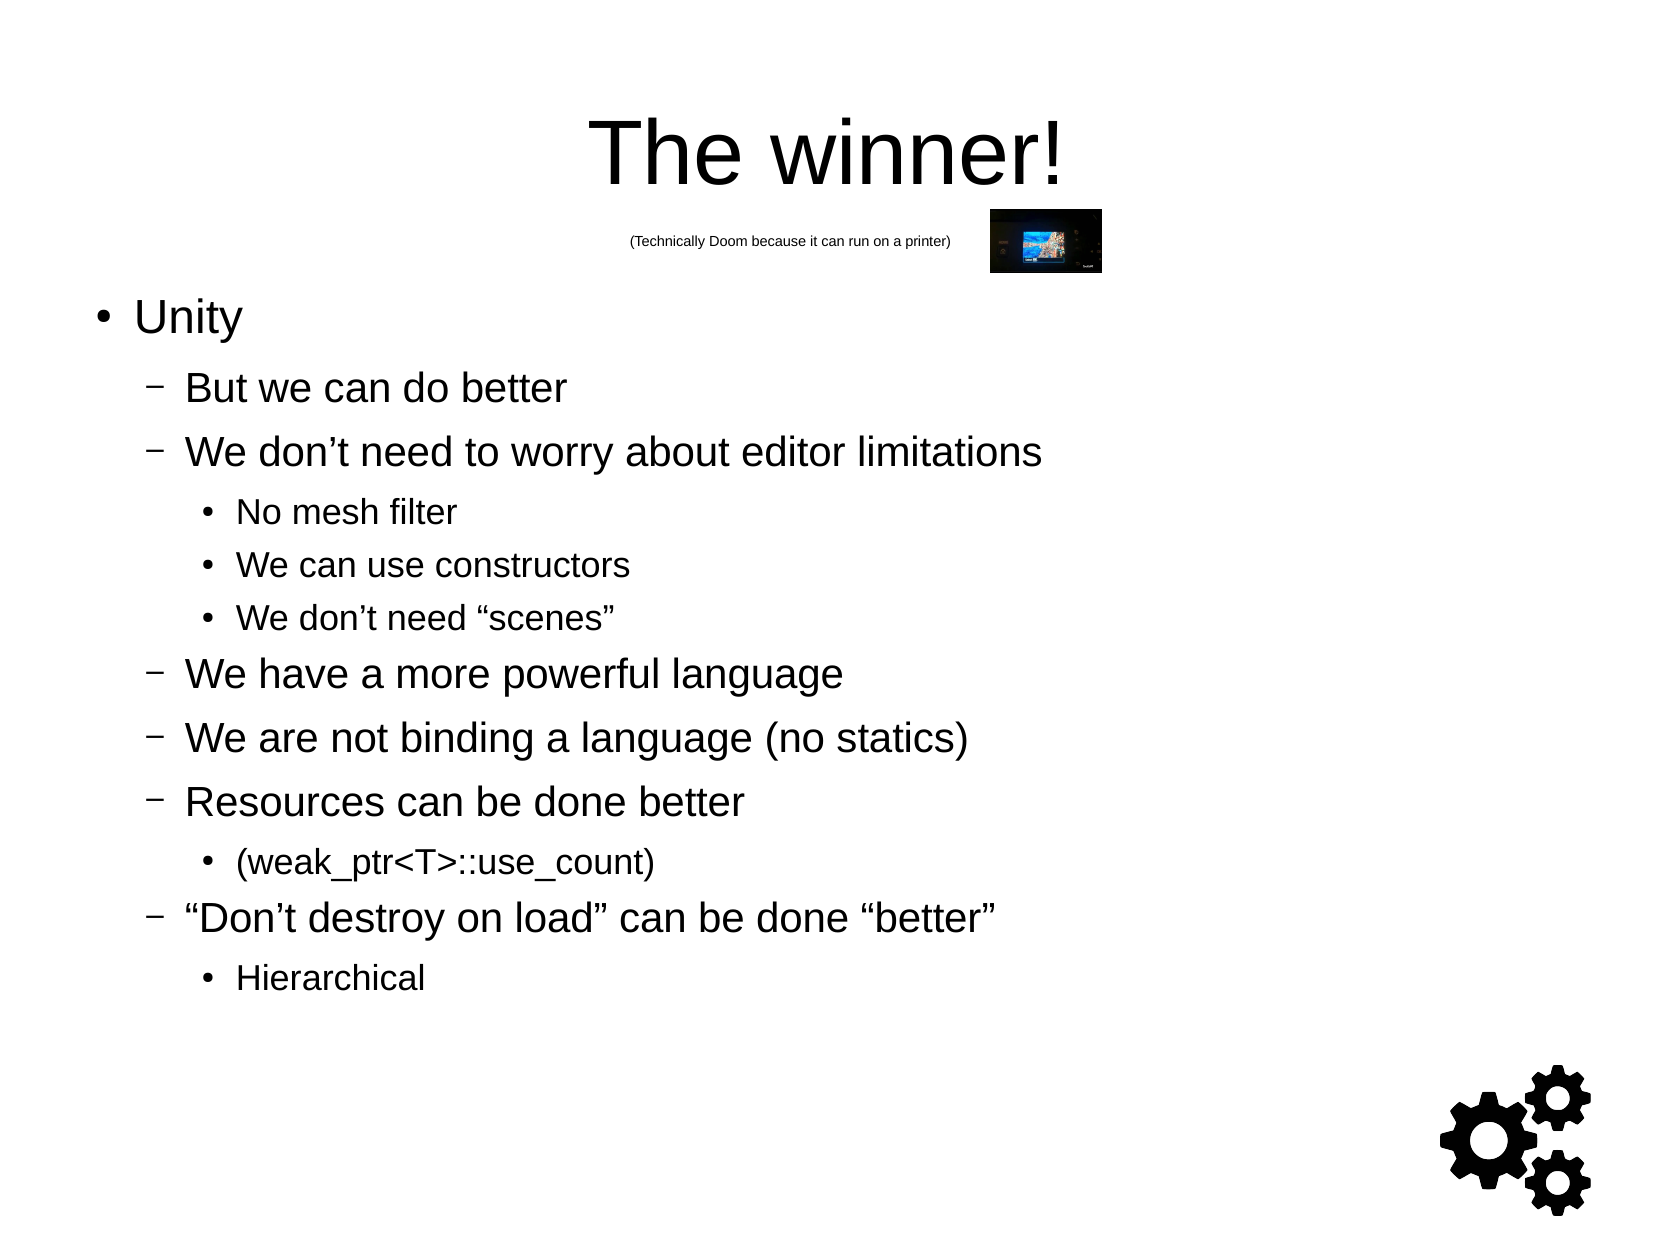

# The winner!
(Technically Doom because it can run on a printer)
Unity
But we can do better
We don’t need to worry about editor limitations
No mesh filter
We can use constructors
We don’t need “scenes”
We have a more powerful language
We are not binding a language (no statics)
Resources can be done better
(weak_ptr<T>::use_count)
“Don’t destroy on load” can be done “better”
Hierarchical